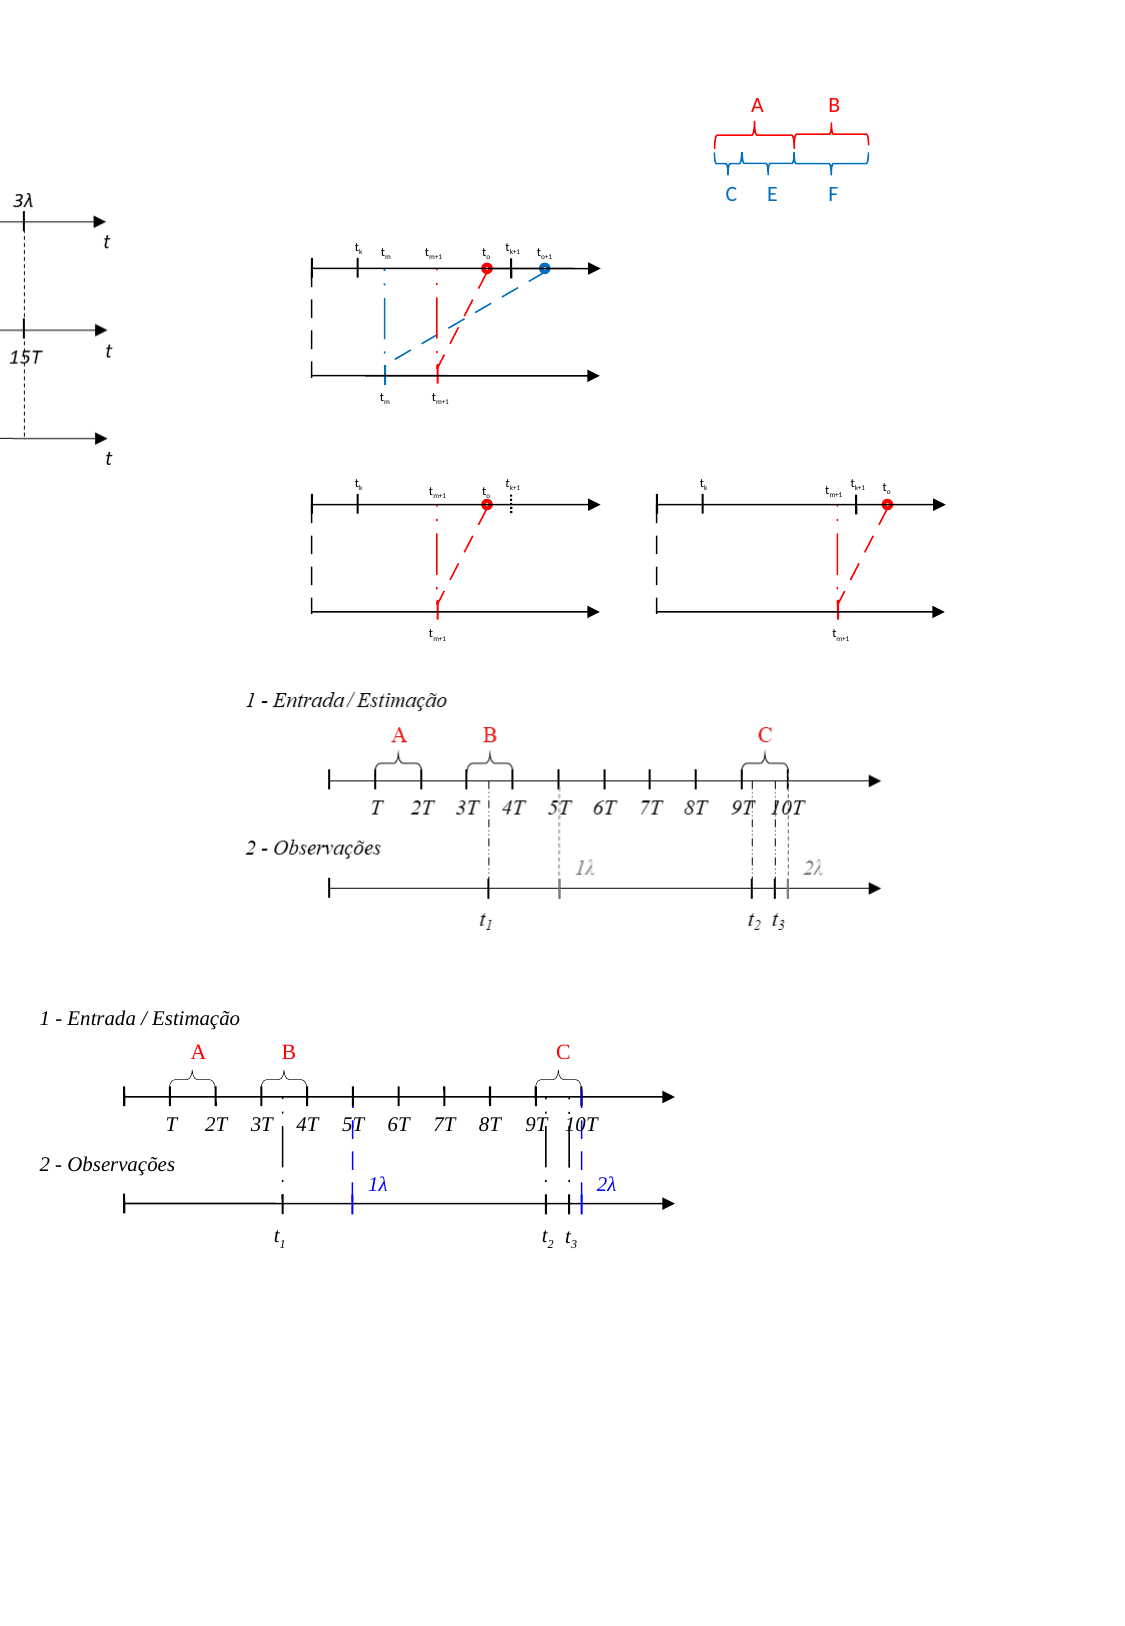

A
B
C
E
F
tk
tk+1
tm
tm+1
to
to+1
tm
tm+1
tk
tk+1
tk
tk+1
to
tm+1
tm+1
to
tm+1
tm+1
1 - Entrada / Estimação
A
B
C
T
2T
3T
4T
5T
6T
7T
8T
9T
10T
2 - Observações
1λ
2λ
t1
t2
t3